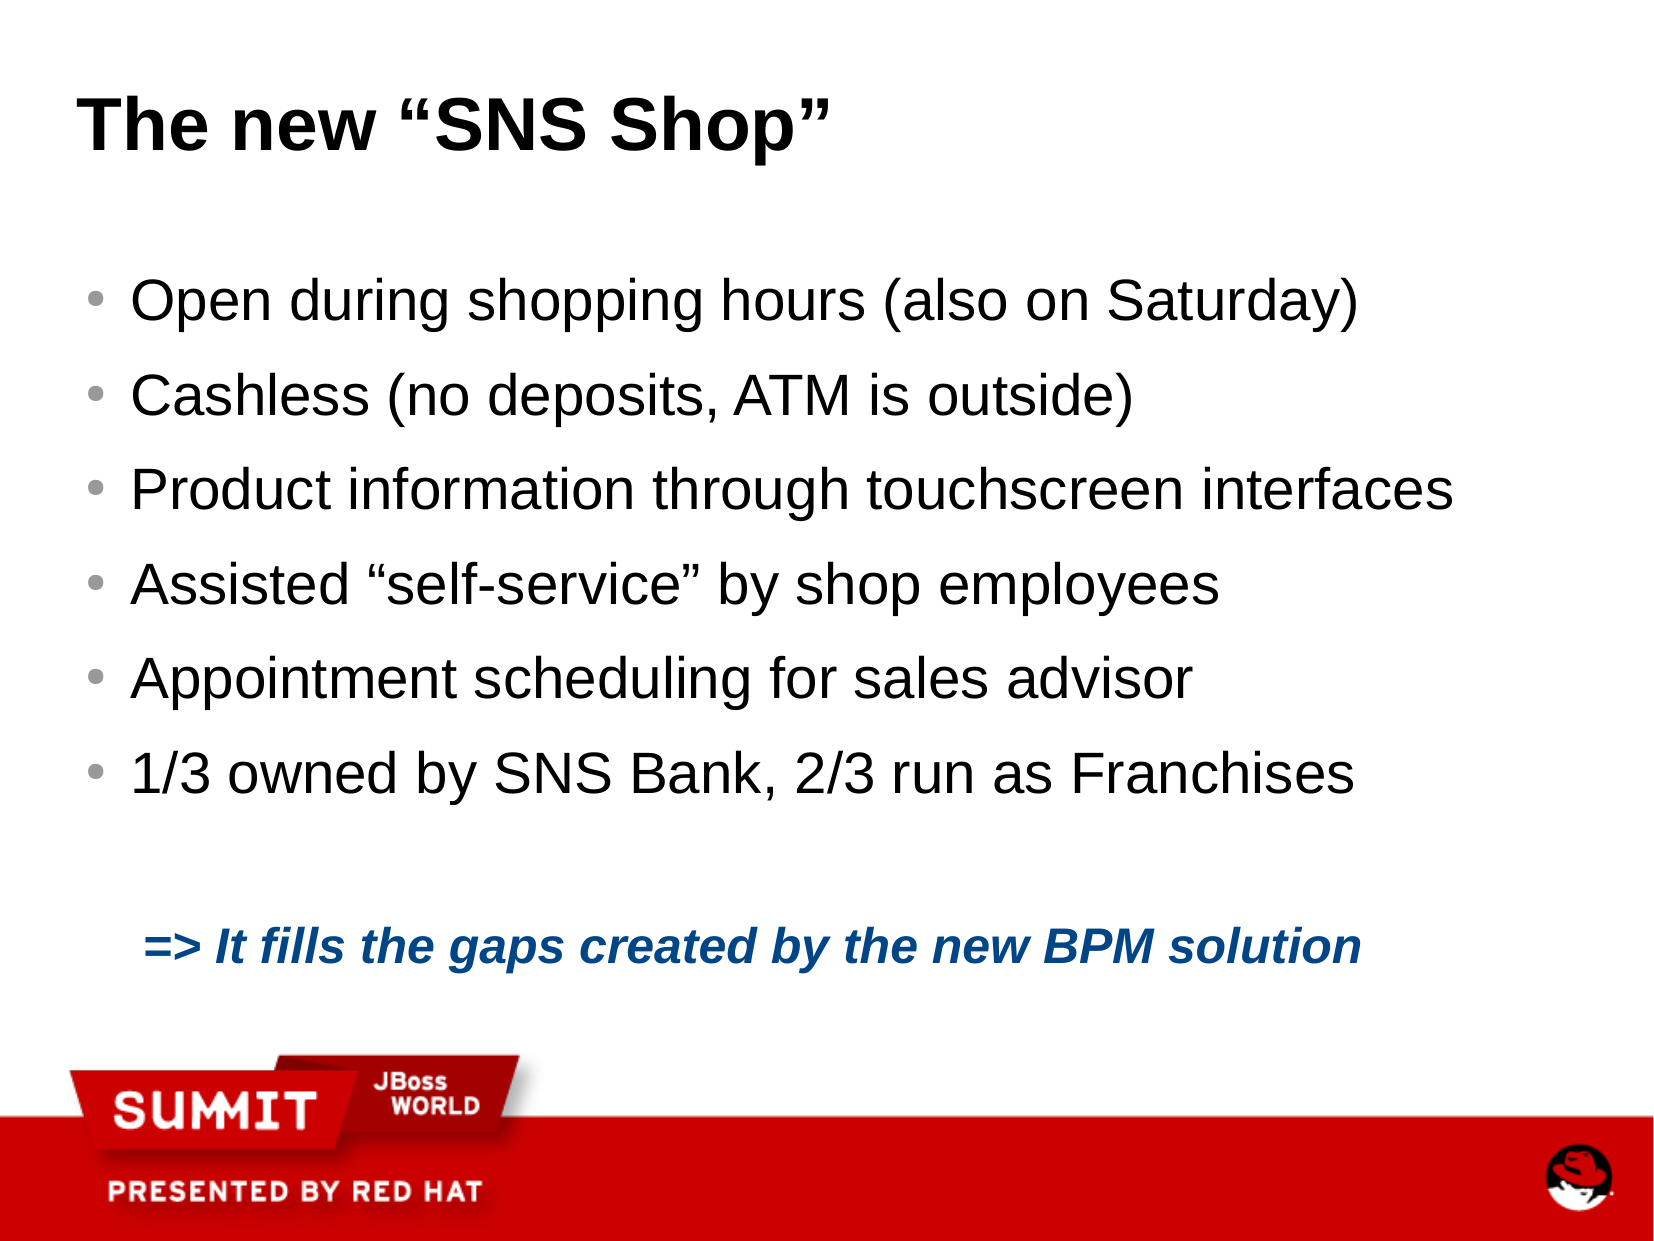

# The new “SNS Shop”
Open during shopping hours (also on Saturday)
Cashless (no deposits, ATM is outside)
Product information through touchscreen interfaces
Assisted “self-service” by shop employees
Appointment scheduling for sales advisor
1/3 owned by SNS Bank, 2/3 run as Franchises
=> It fills the gaps created by the new BPM solution